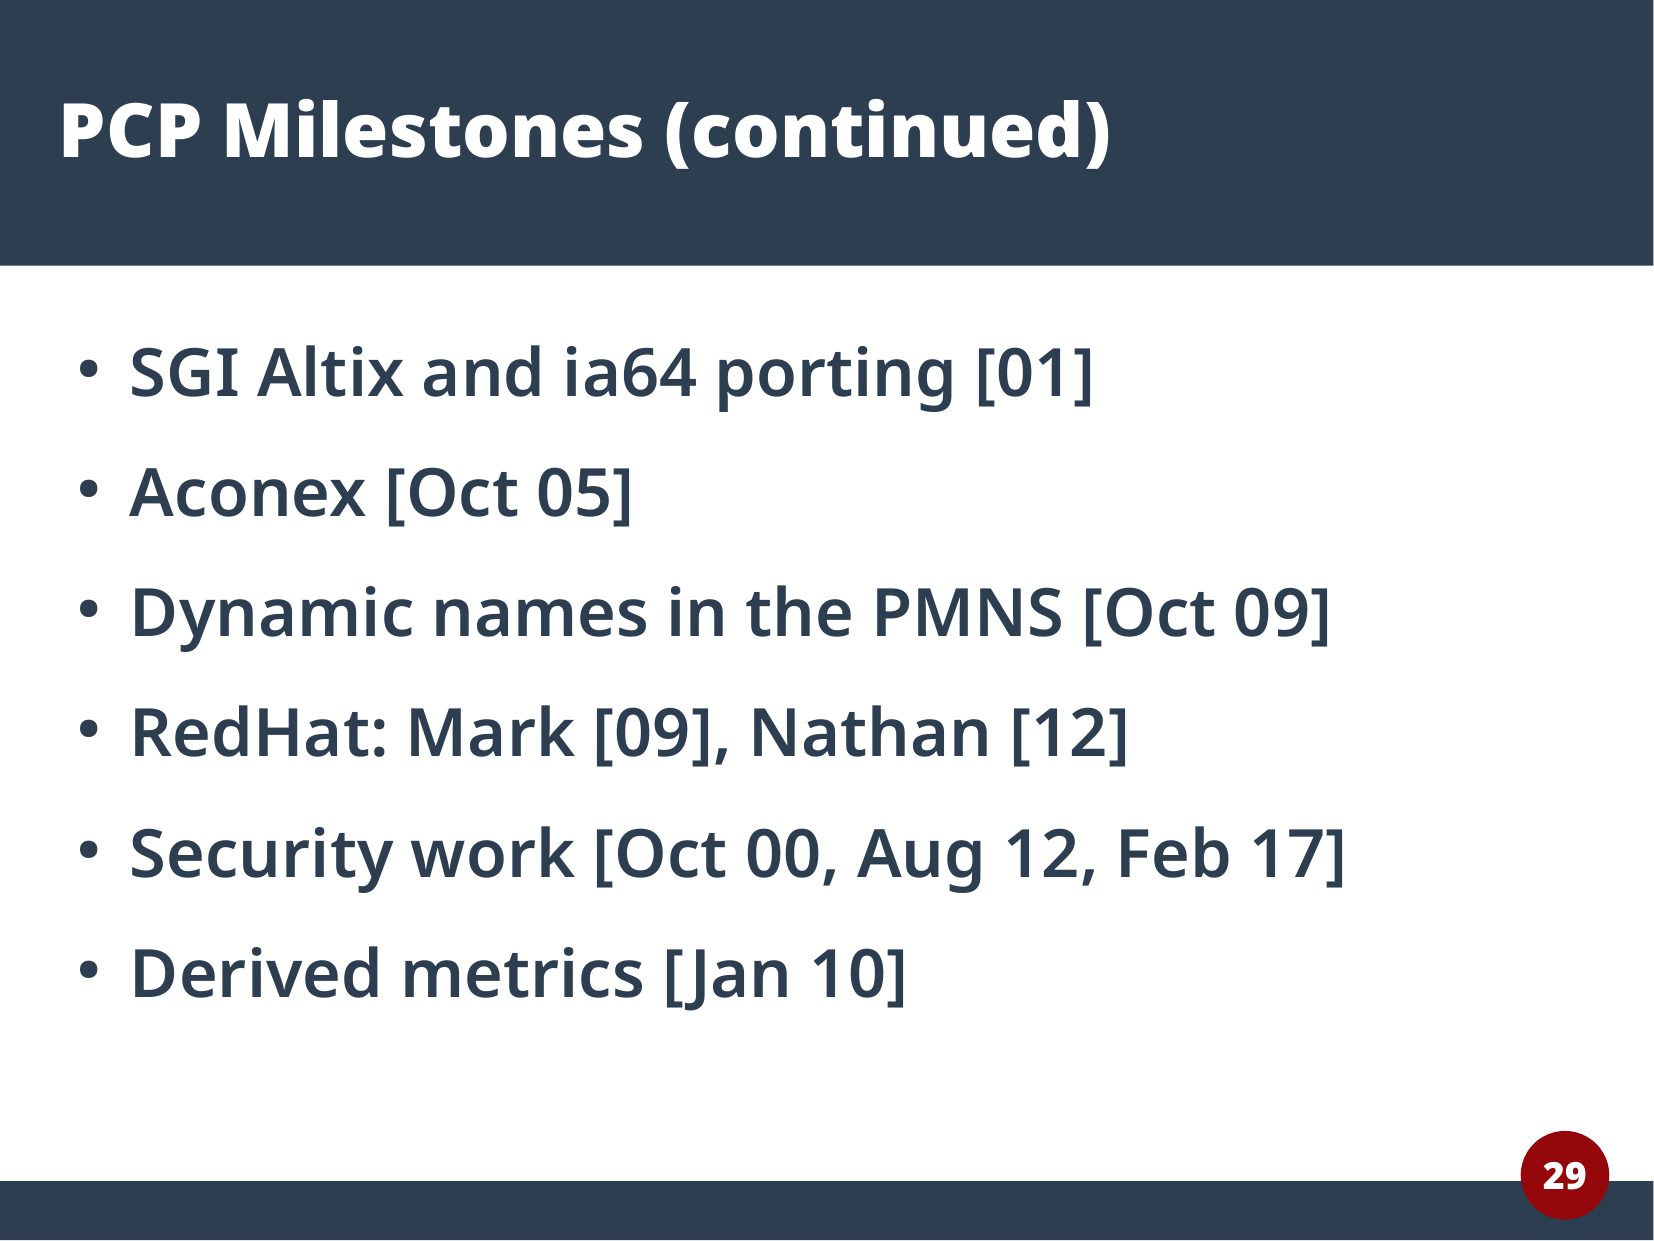

# PCP Milestones (continued)
SGI Altix and ia64 porting [01]
Aconex [Oct 05]
Dynamic names in the PMNS [Oct 09]
RedHat: Mark [09], Nathan [12]
Security work [Oct 00, Aug 12, Feb 17]
Derived metrics [Jan 10]
29